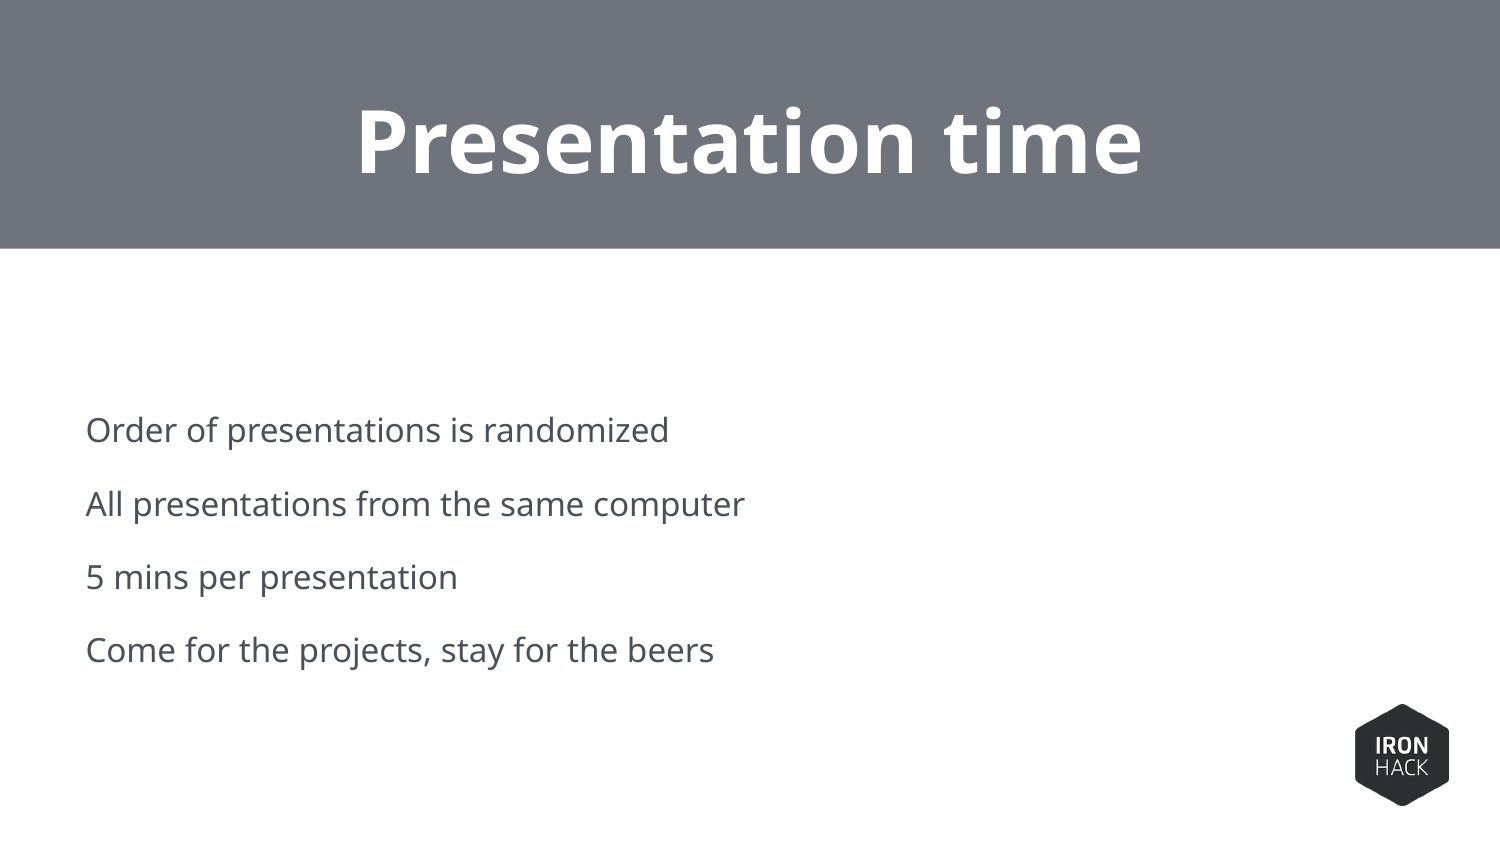

# Presentation time
Order of presentations is randomized
All presentations from the same computer
5 mins per presentation
Come for the projects, stay for the beers